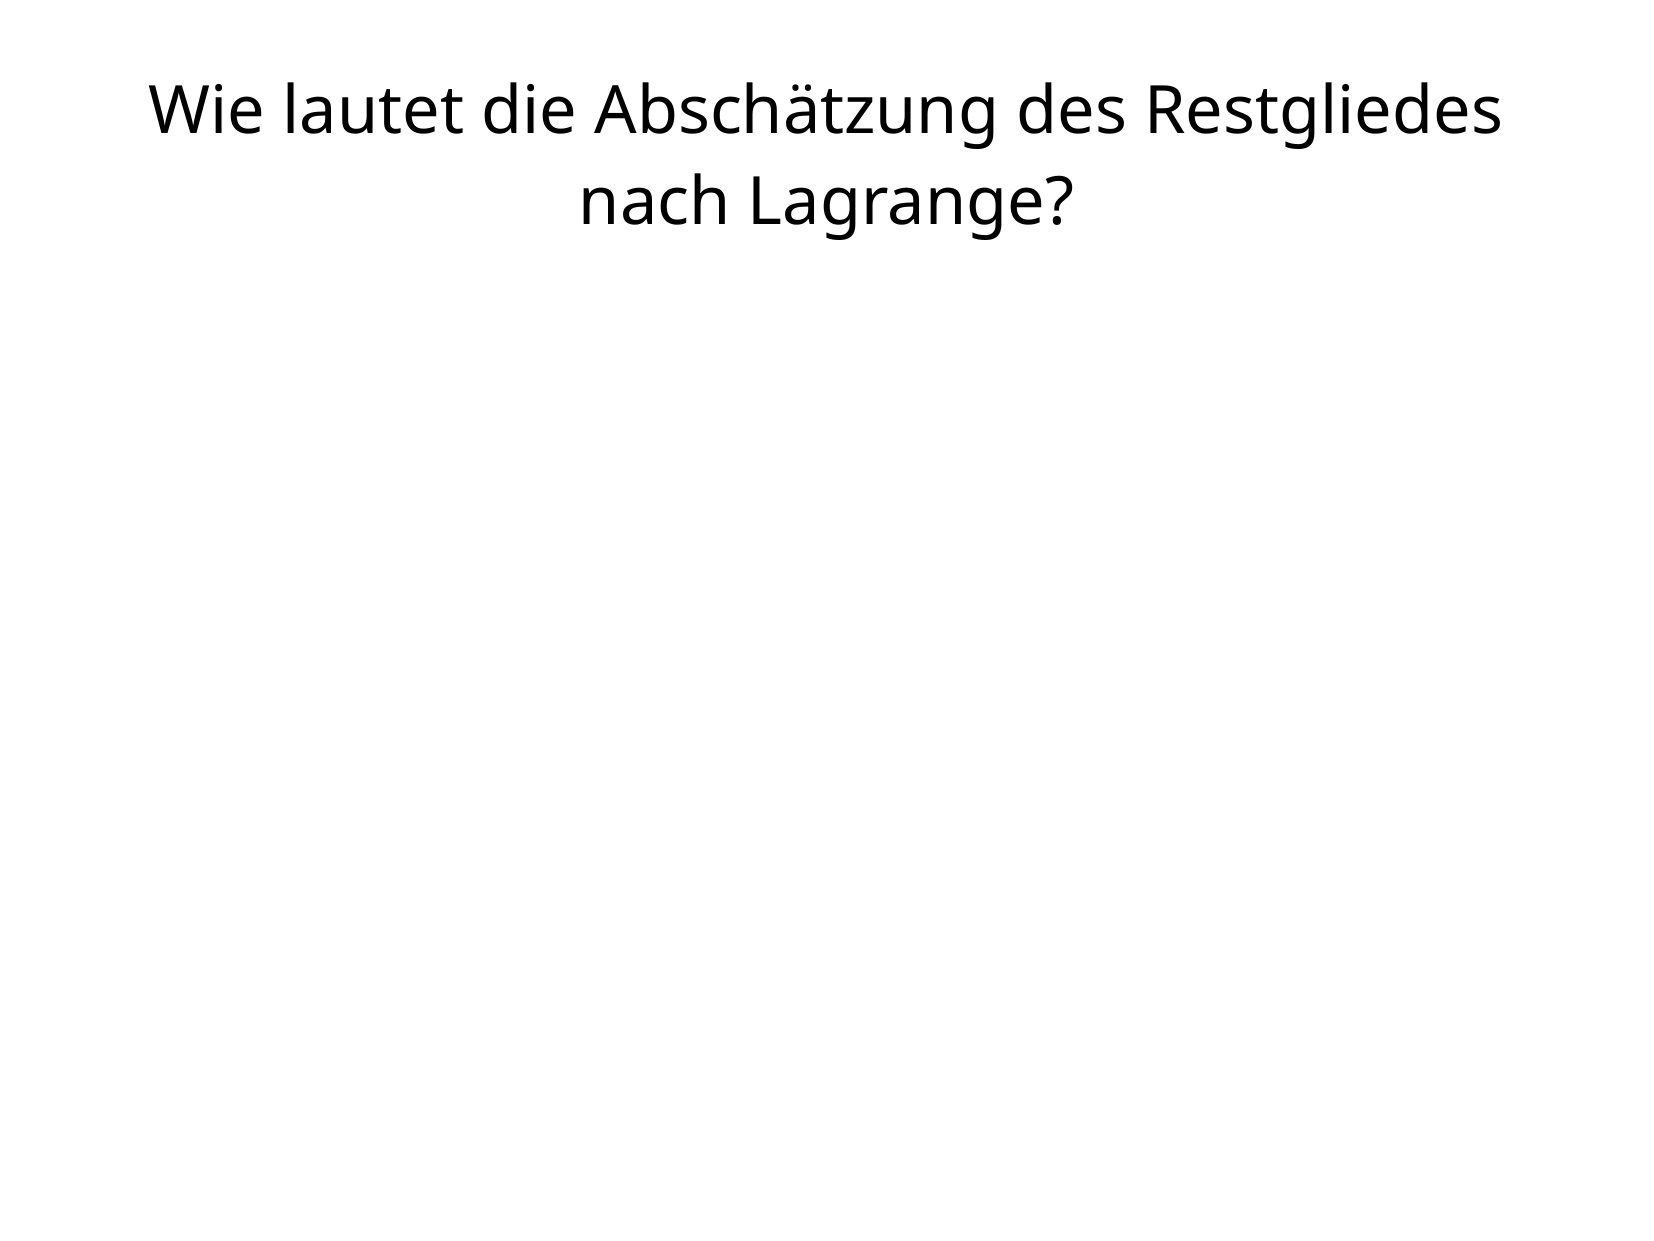

# Wie lautet die Abschätzung des Restgliedes nach Lagrange?